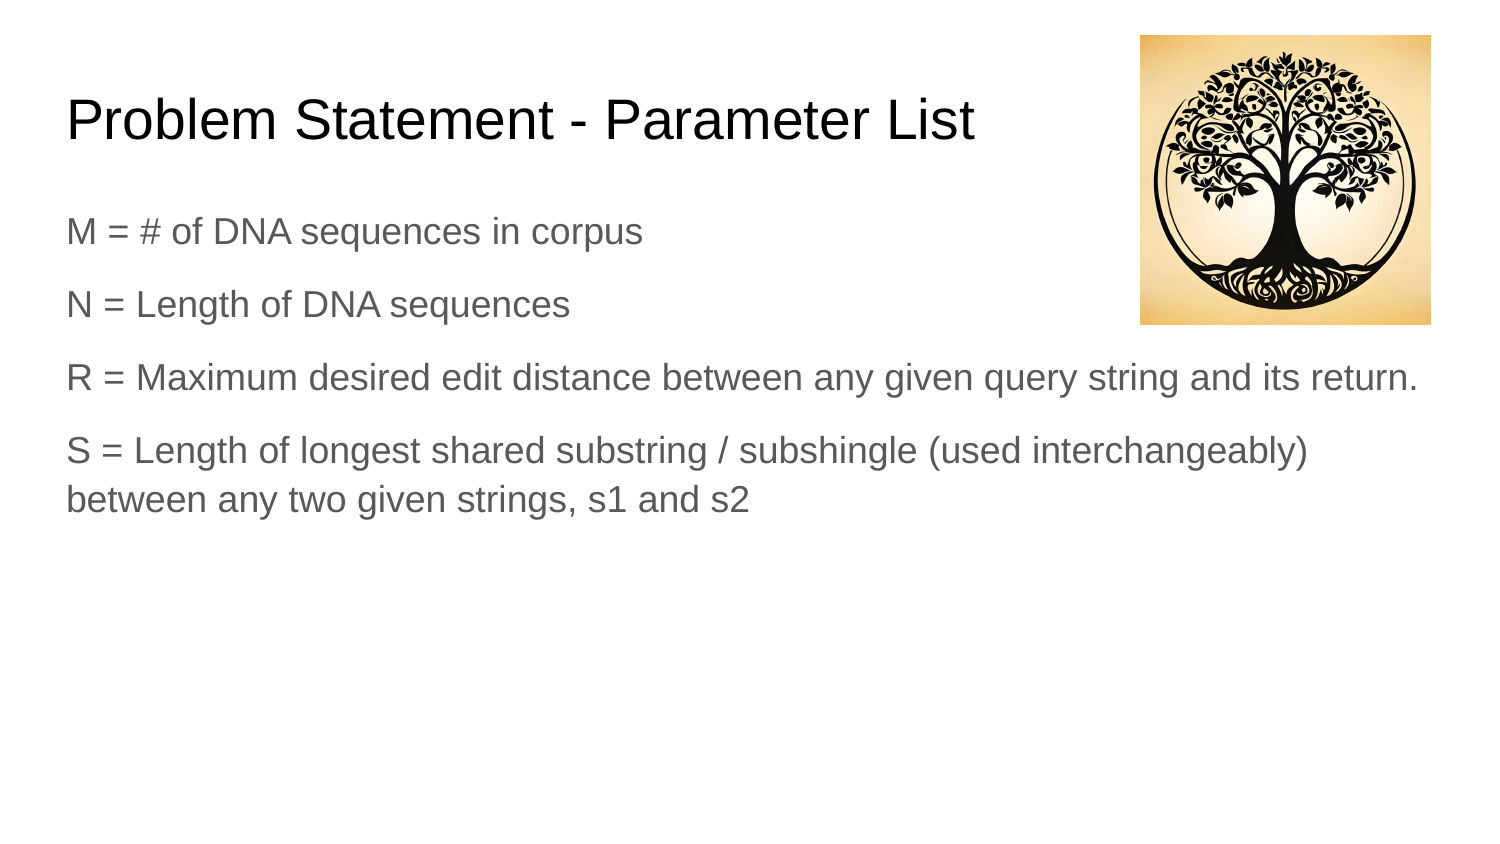

# Problem Statement - Parameter List
M = # of DNA sequences in corpus
N = Length of DNA sequences
R = Maximum desired edit distance between any given query string and its return.
S = Length of longest shared substring / subshingle (used interchangeably) between any two given strings, s1 and s2